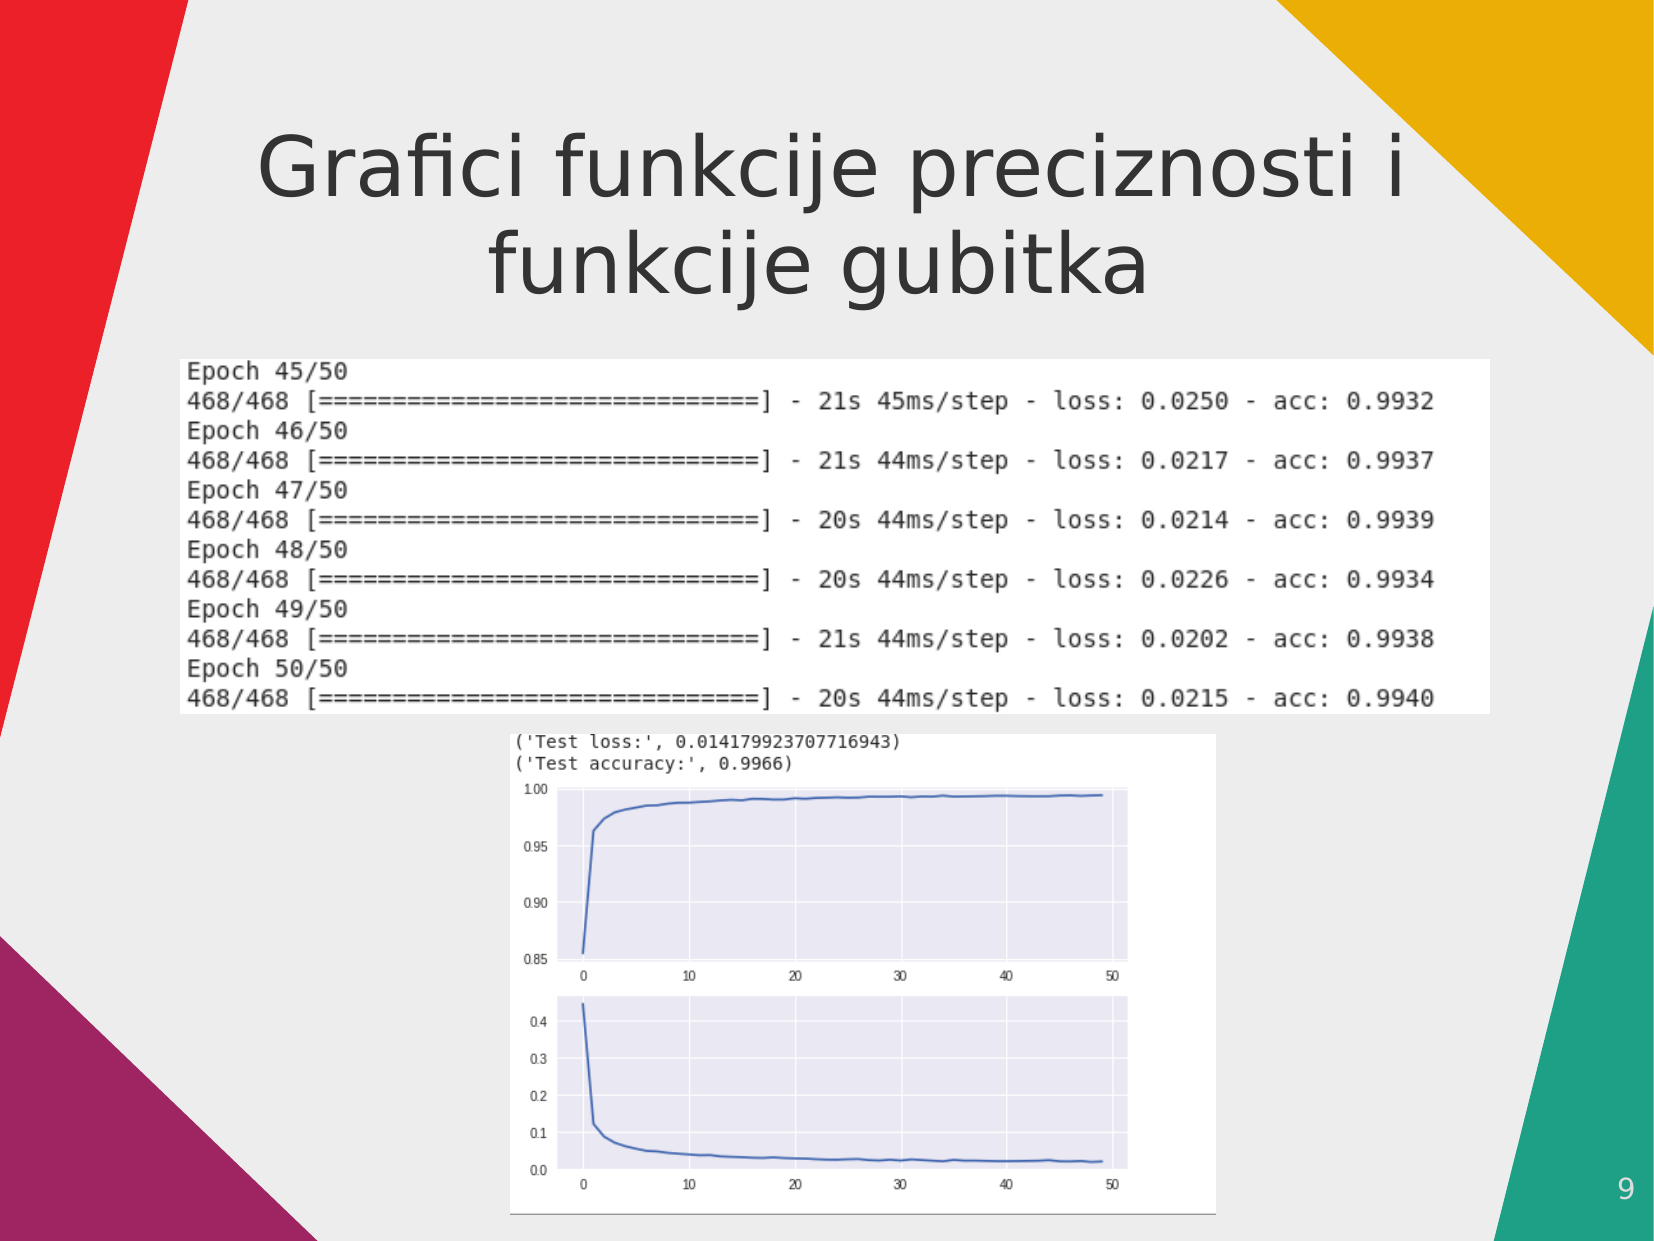

# Grafici funkcije preciznosti i funkcije gubitka
9